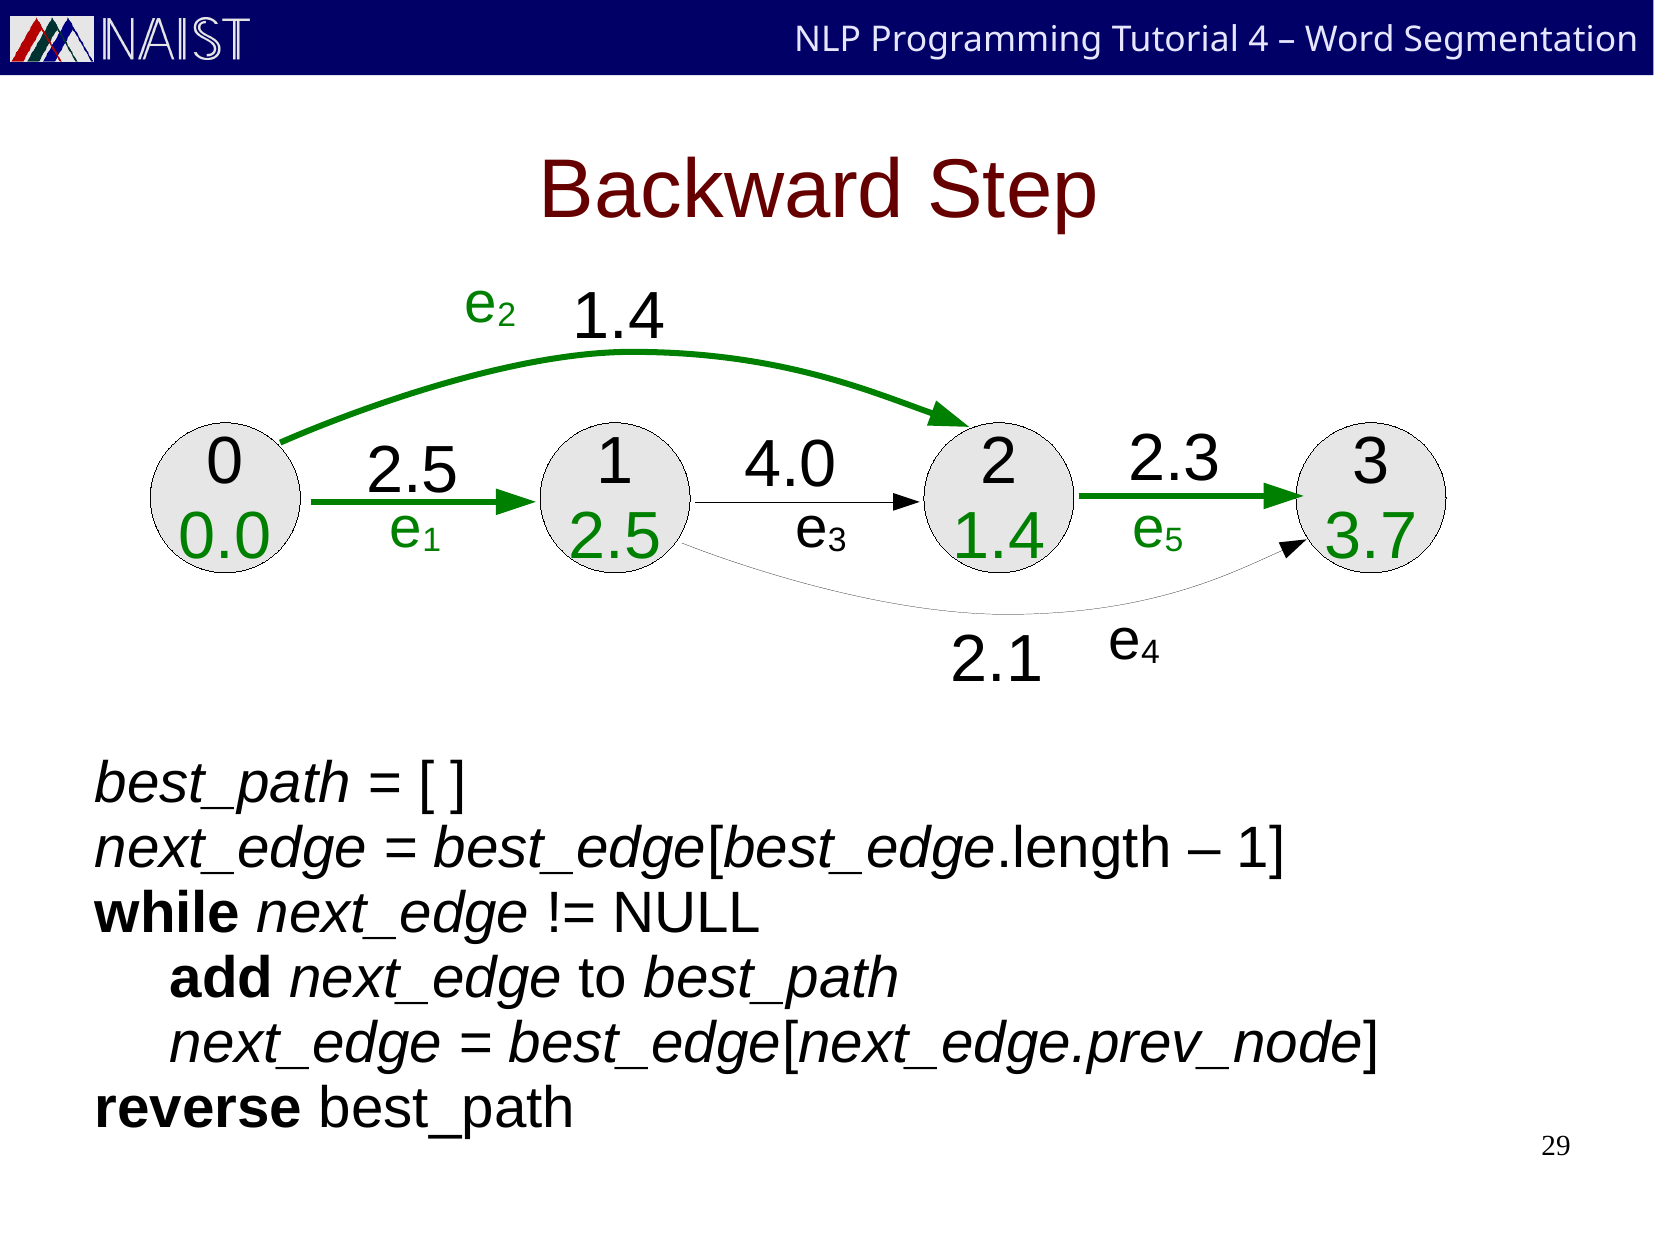

# Backward Step
e2
1.4
2.3
4.0
0
0.0
1
2.5
2
1.4
3
3.7
2.5
e3
e5
e1
e4
2.1
best_path = [ ]
next_edge = best_edge[best_edge.length – 1]
while next_edge != NULL
	add next_edge to best_path
	next_edge = best_edge[next_edge.prev_node]
reverse best_path
29